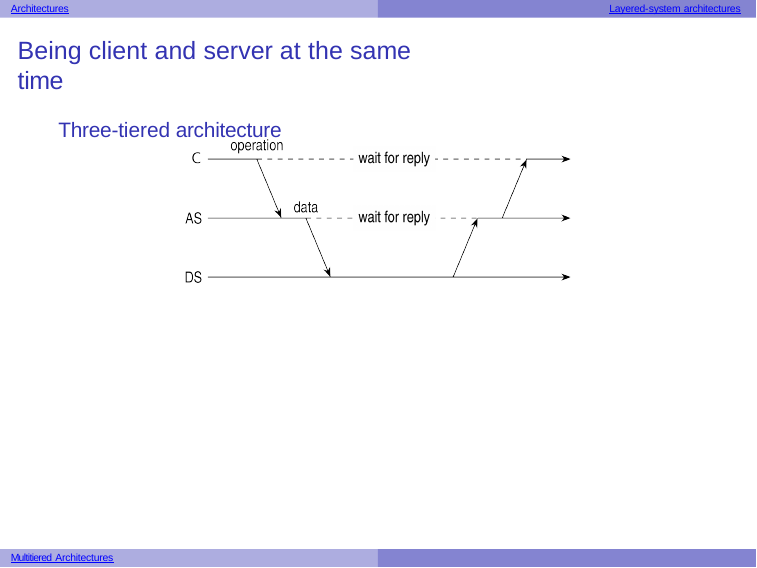

Architectures
Layered-system architectures
Being client and server at the same time
Three-tiered architecture
Multitiered Architectures